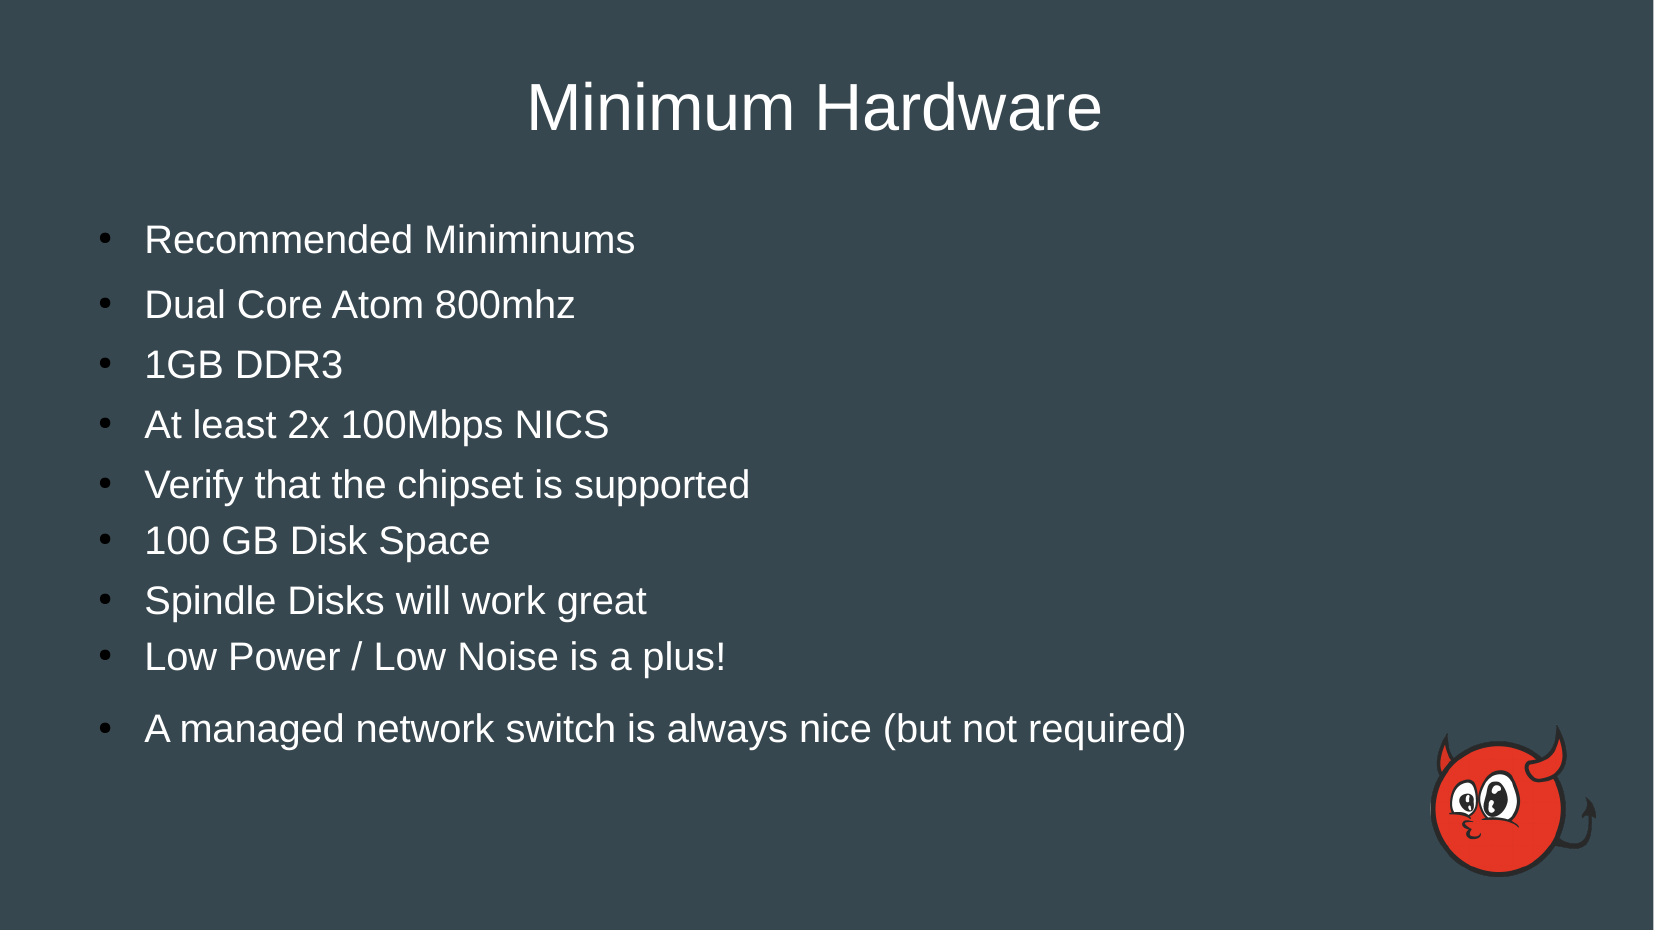

# Minimum Hardware
Recommended Miniminums
Dual Core Atom 800mhz
1GB DDR3
At least 2x 100Mbps NICS
Verify that the chipset is supported
100 GB Disk Space
Spindle Disks will work great
Low Power / Low Noise is a plus!
A managed network switch is always nice (but not required)